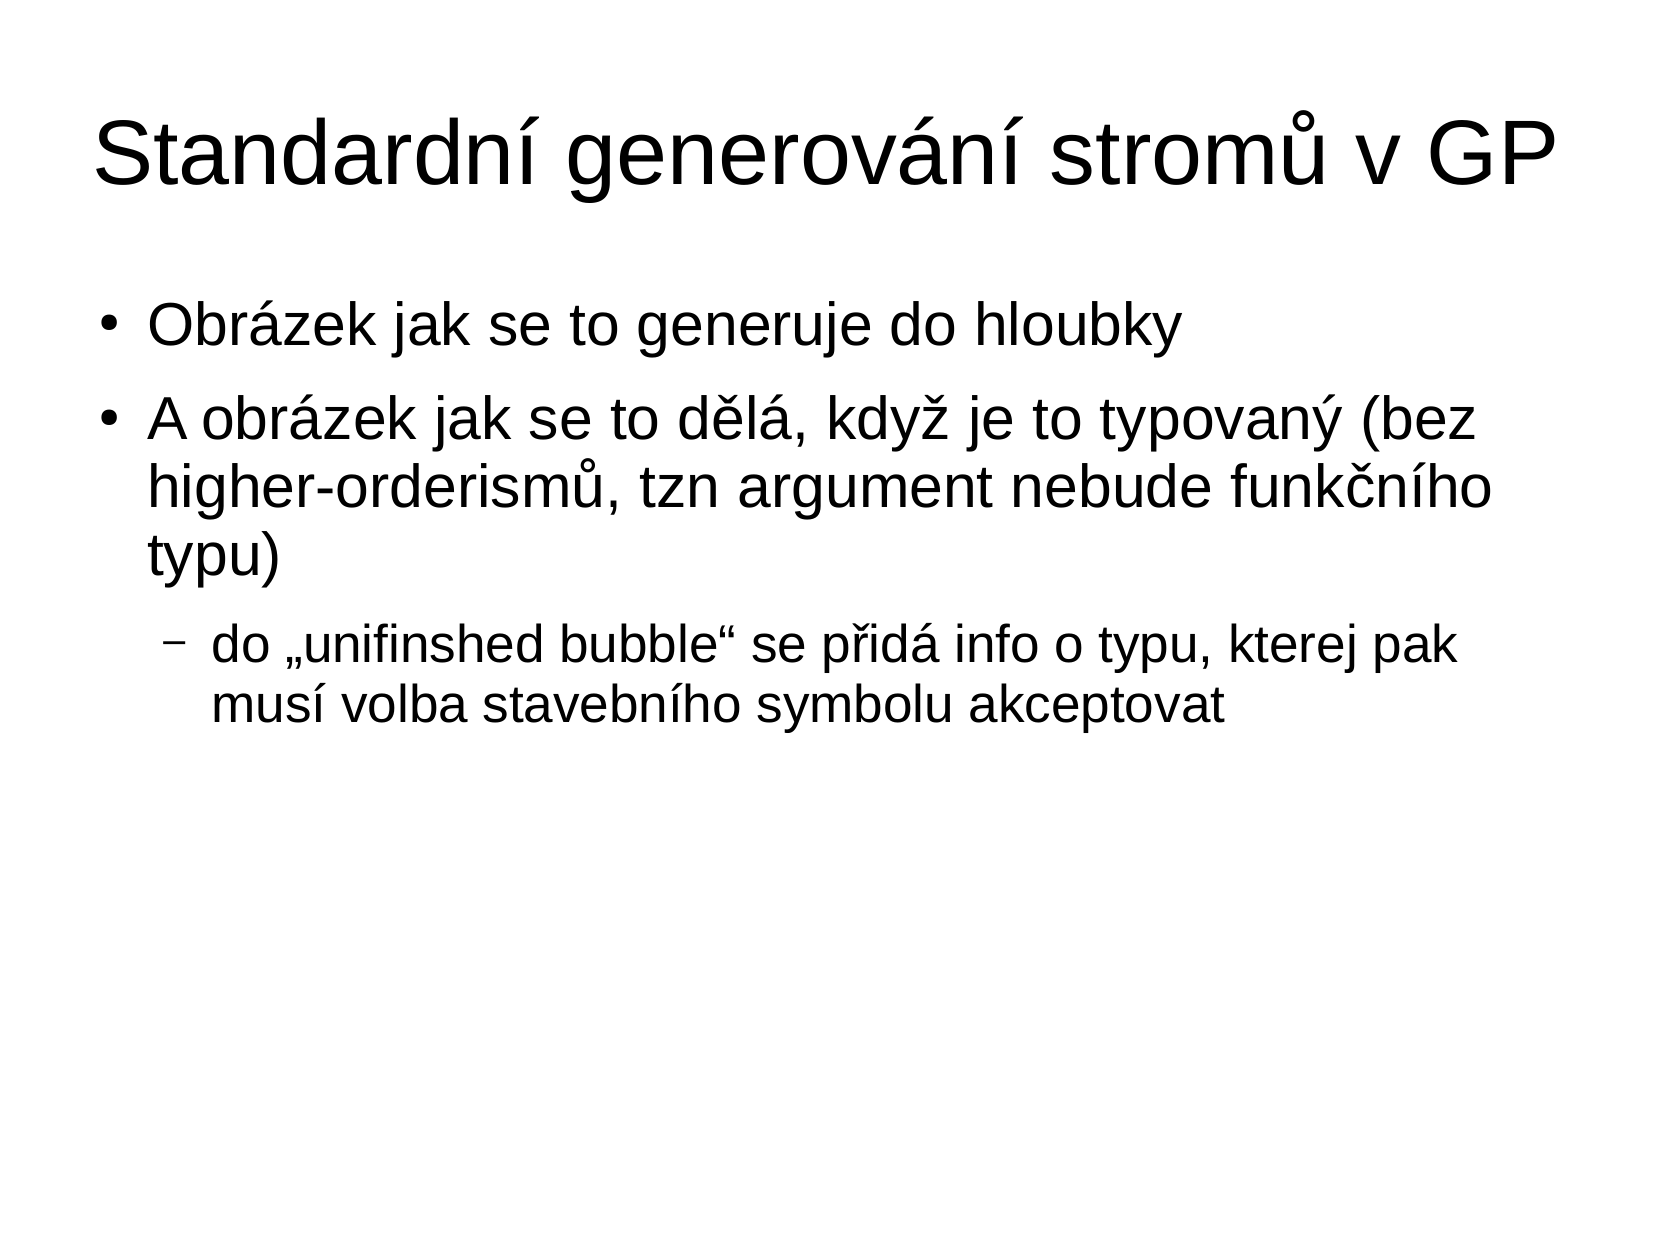

# Standardní generování stromů v GP
Obrázek jak se to generuje do hloubky
A obrázek jak se to dělá, když je to typovaný (bez higher-orderismů, tzn argument nebude funkčního typu)
do „unifinshed bubble“ se přidá info o typu, kterej pak musí volba stavebního symbolu akceptovat